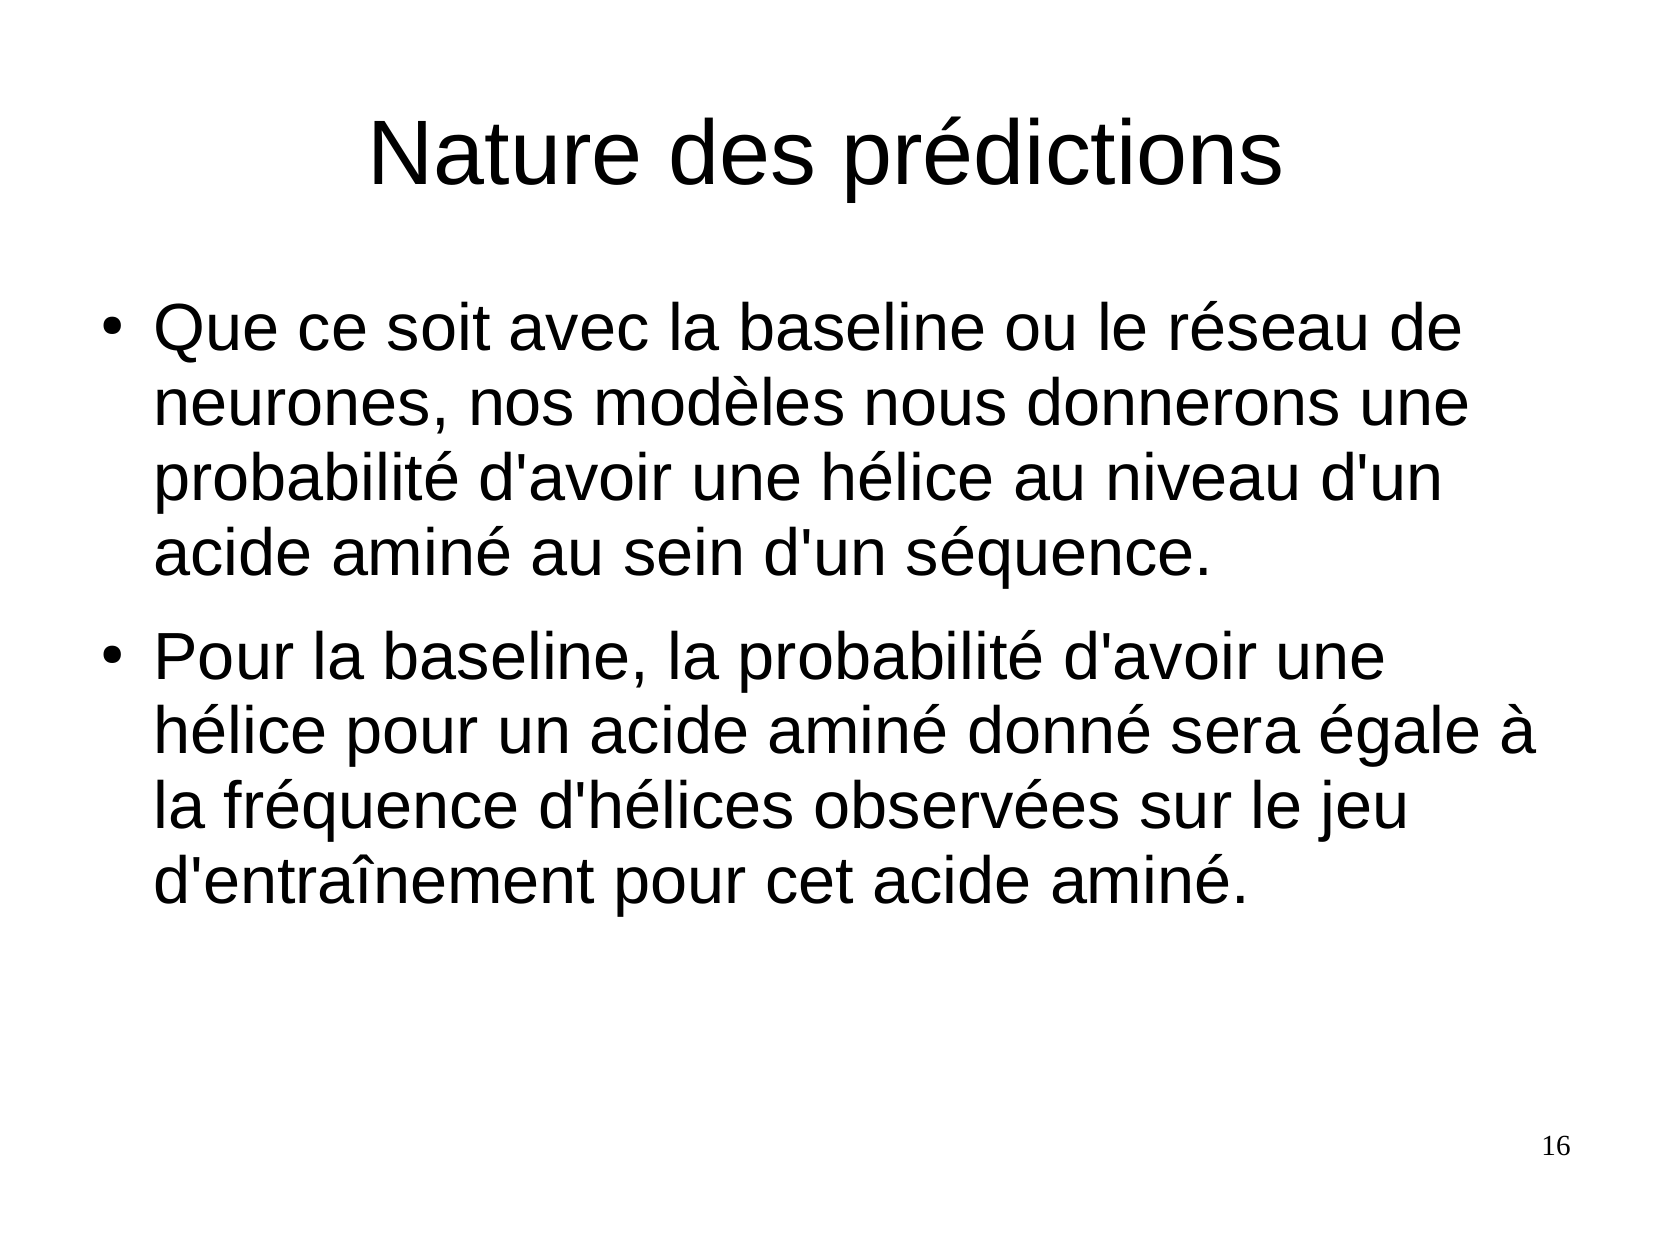

# Nature des prédictions
Que ce soit avec la baseline ou le réseau de neurones, nos modèles nous donnerons une probabilité d'avoir une hélice au niveau d'un acide aminé au sein d'un séquence.
Pour la baseline, la probabilité d'avoir une hélice pour un acide aminé donné sera égale à la fréquence d'hélices observées sur le jeu d'entraînement pour cet acide aminé.
16